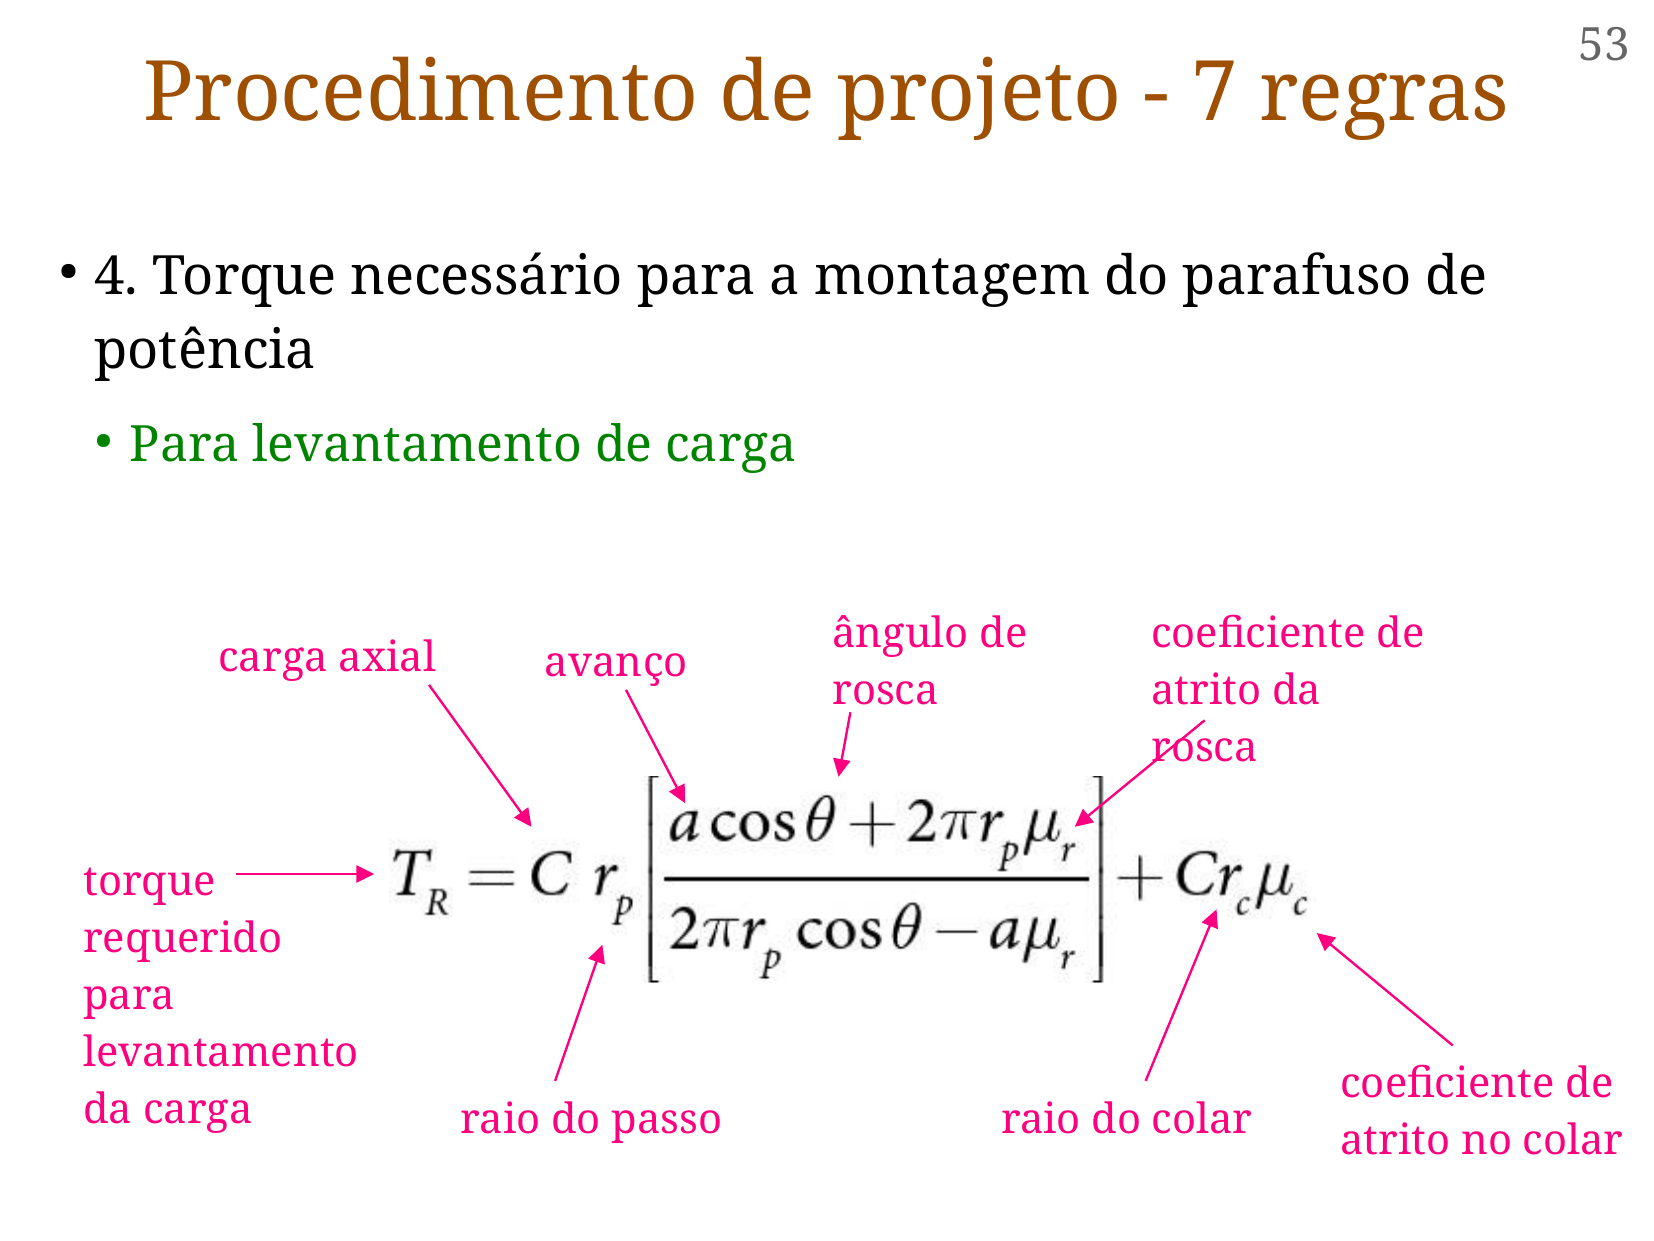

53
Procedimento de projeto - 7 regras
# 4. Torque necessário para a montagem do parafuso de potência
Para levantamento de carga
ângulo de rosca
coeficiente de atrito da rosca
carga axial
avanço
torque requerido para levantamento da carga
coeficiente de atrito no colar
raio do passo
raio do colar